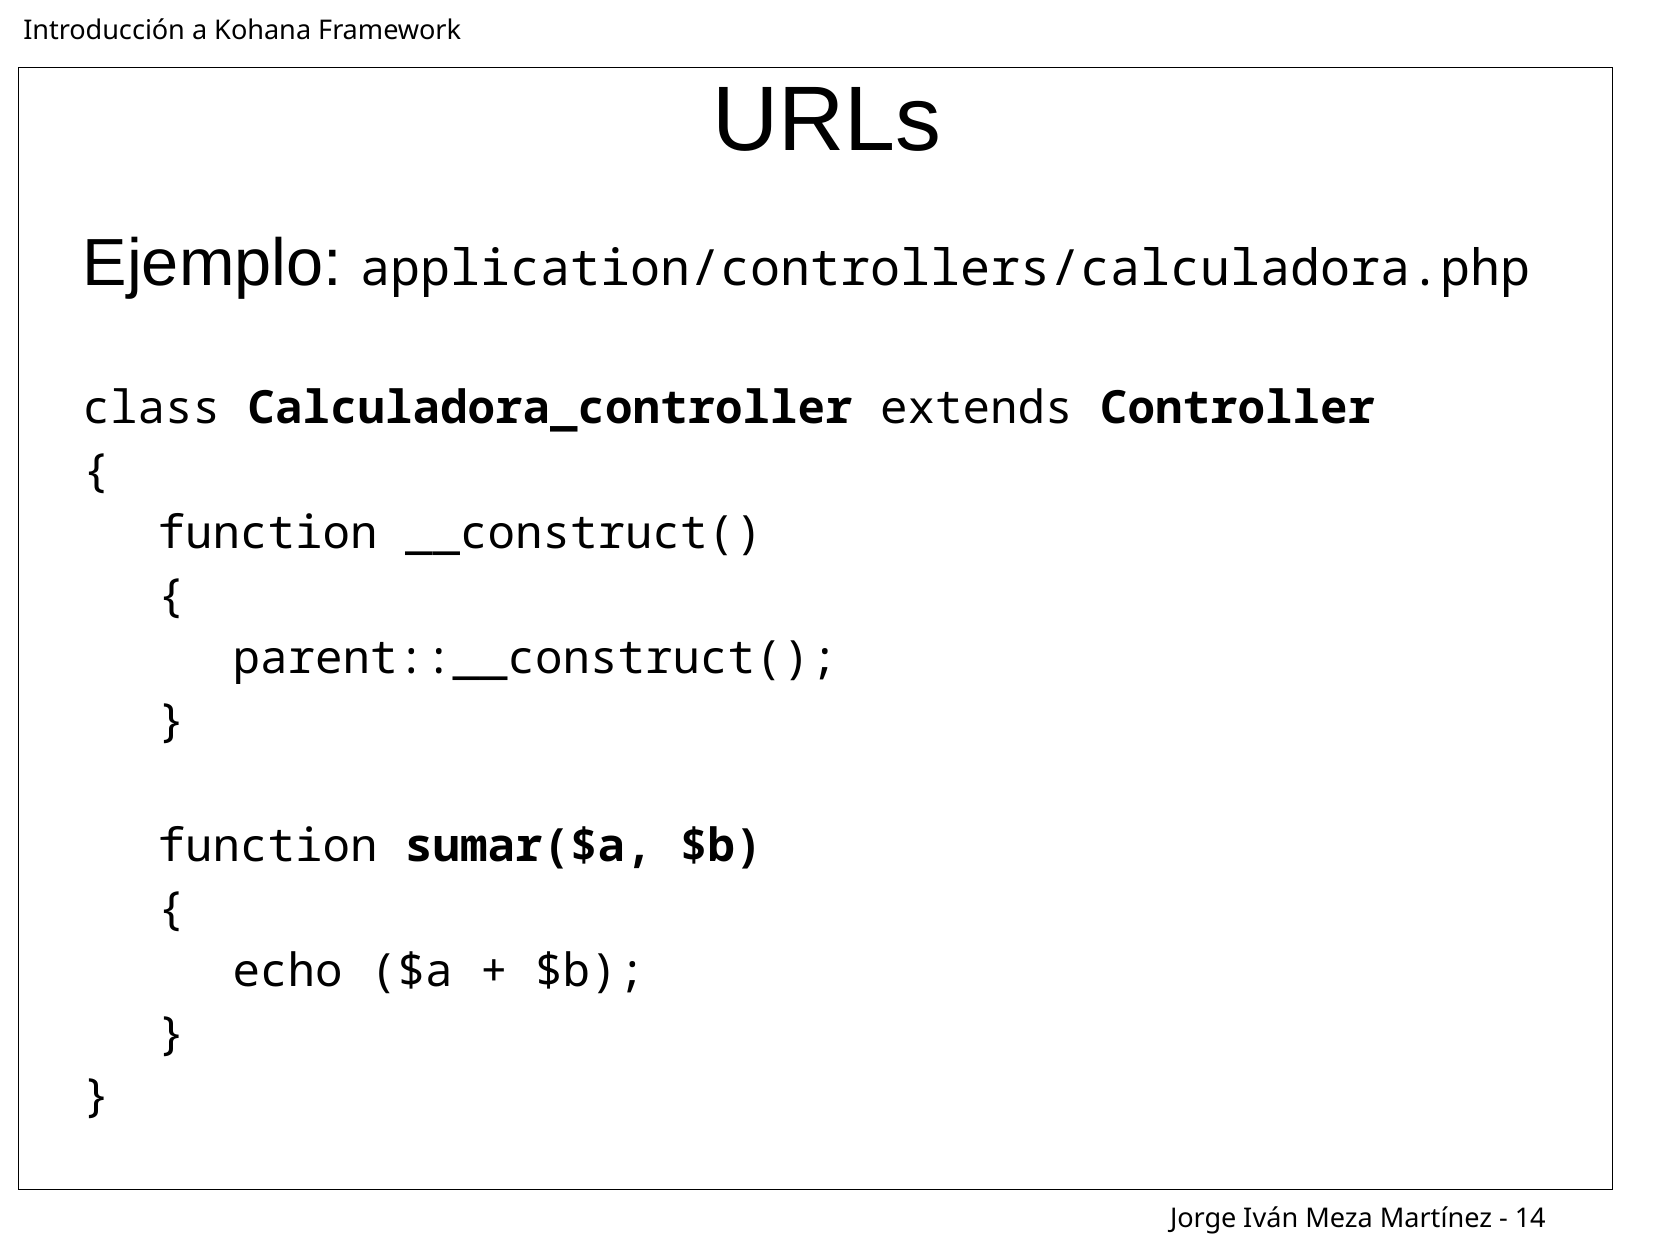

# URLs
Ejemplo: application/controllers/calculadora.php
class Calculadora_controller extends Controller
{
	function __construct()
	{
		parent::__construct();
	}
	function sumar($a, $b)
	{
		echo ($a + $b);
	}
}